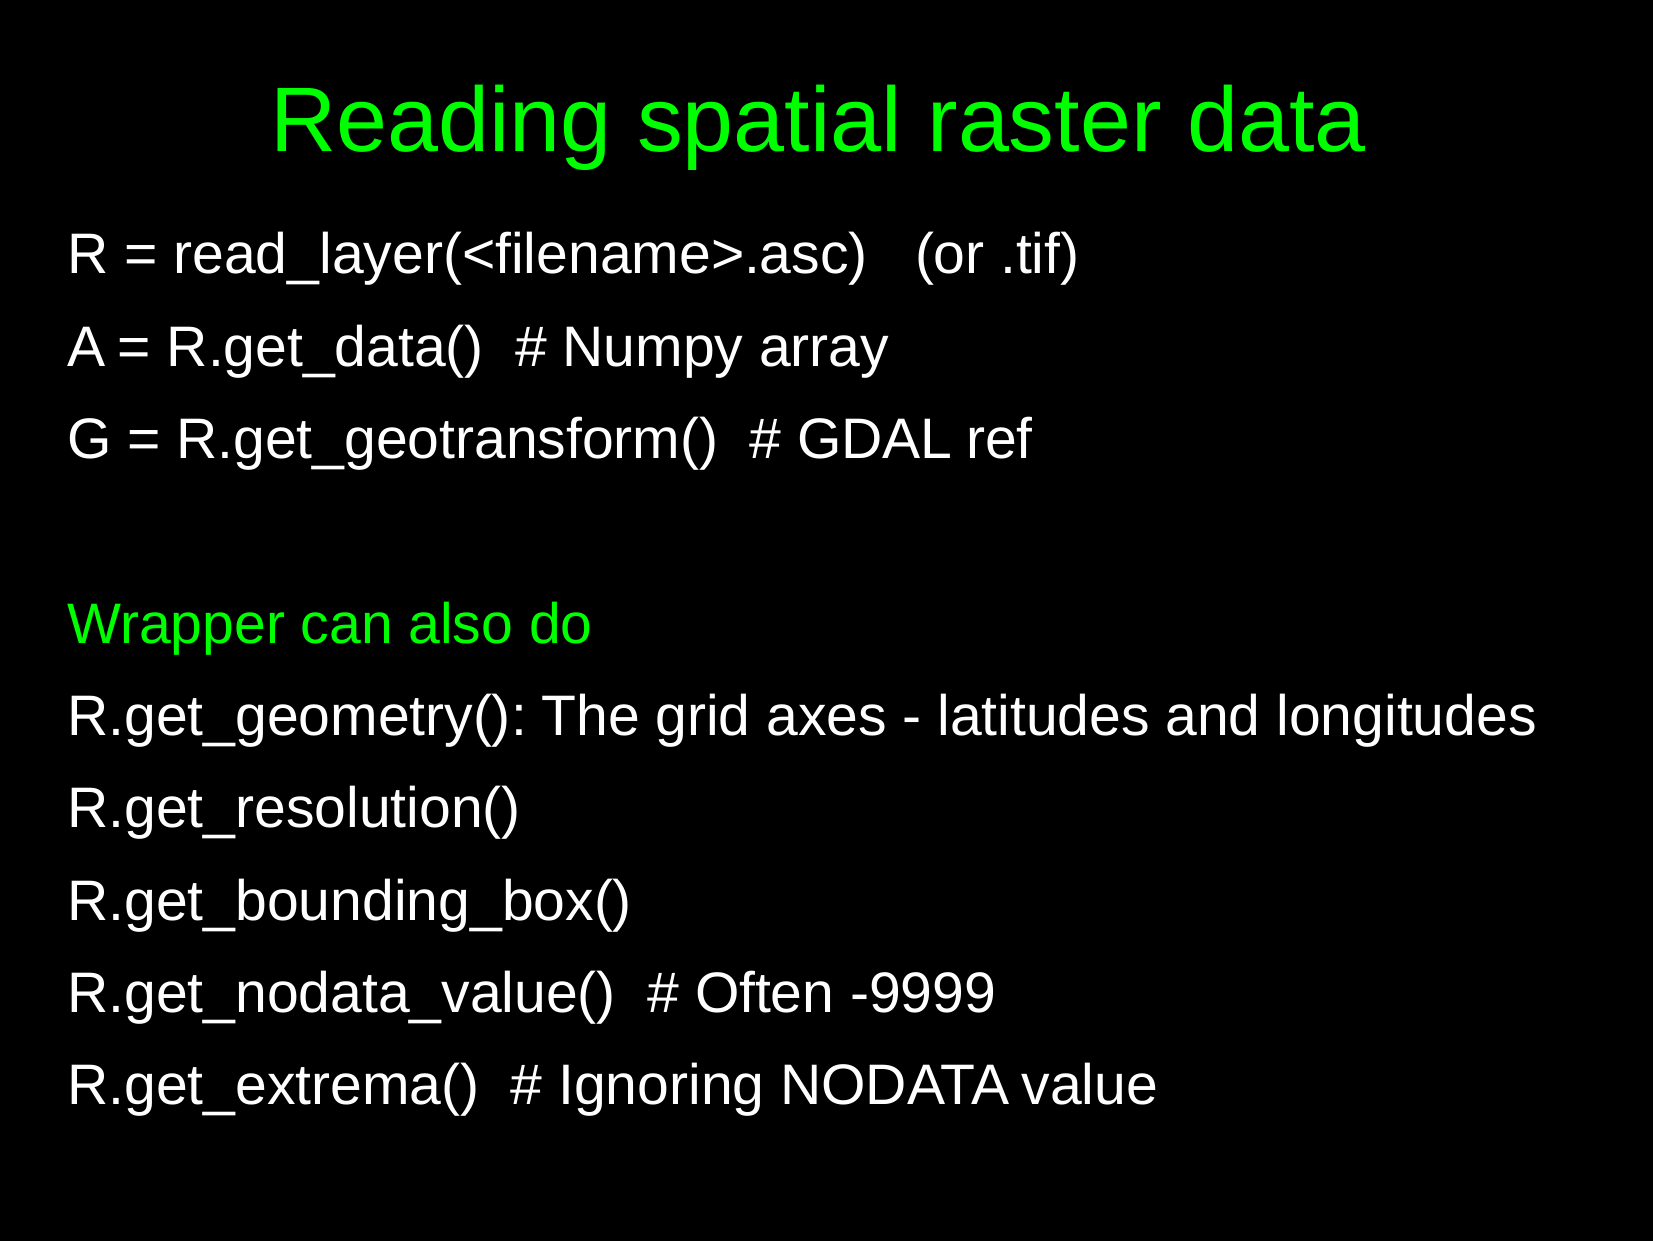

# Reading spatial raster data
R = read_layer(<filename>.asc) (or .tif)
A = R.get_data() # Numpy array
G = R.get_geotransform() # GDAL ref
Wrapper can also do
R.get_geometry(): The grid axes - latitudes and longitudes
R.get_resolution()
R.get_bounding_box()
R.get_nodata_value() # Often -9999
R.get_extrema() # Ignoring NODATA value